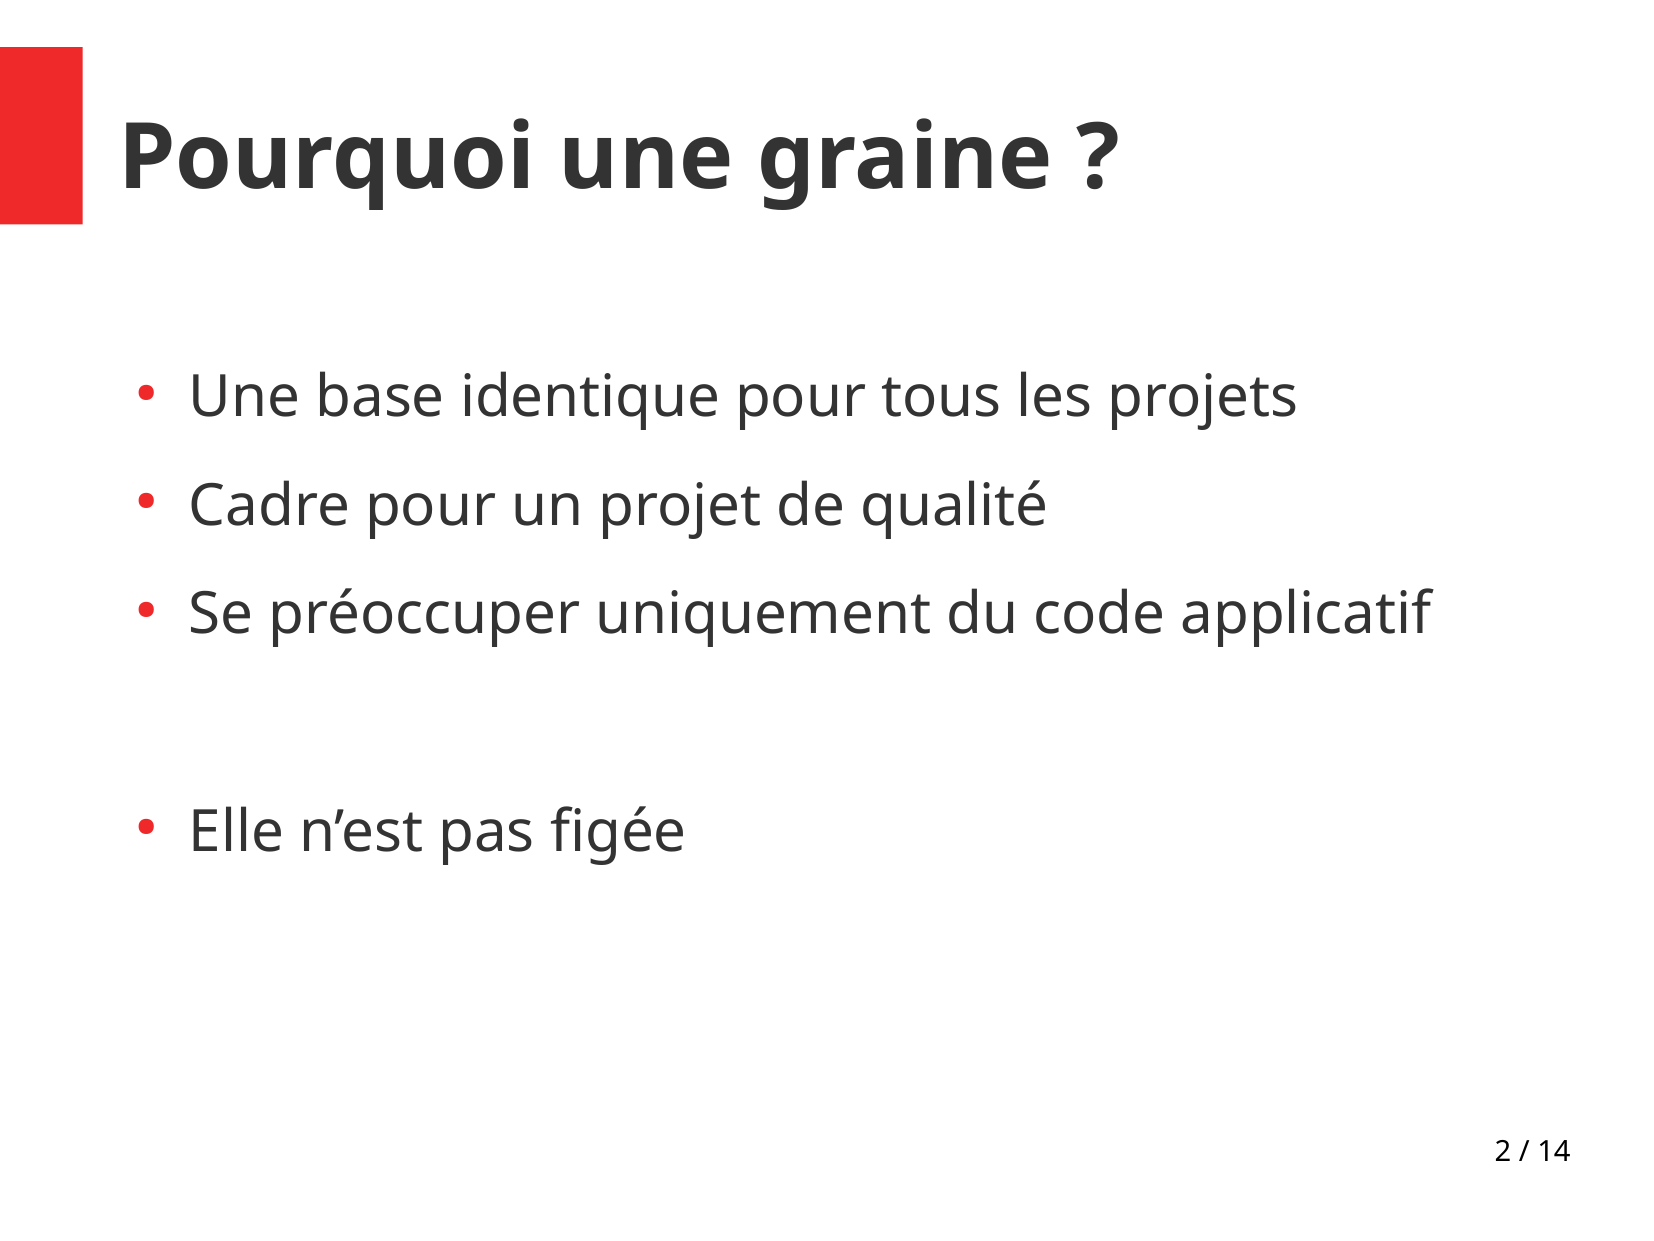

# Pourquoi une graine ?
Une base identique pour tous les projets
Cadre pour un projet de qualité
Se préoccuper uniquement du code applicatif
Elle n’est pas figée
2